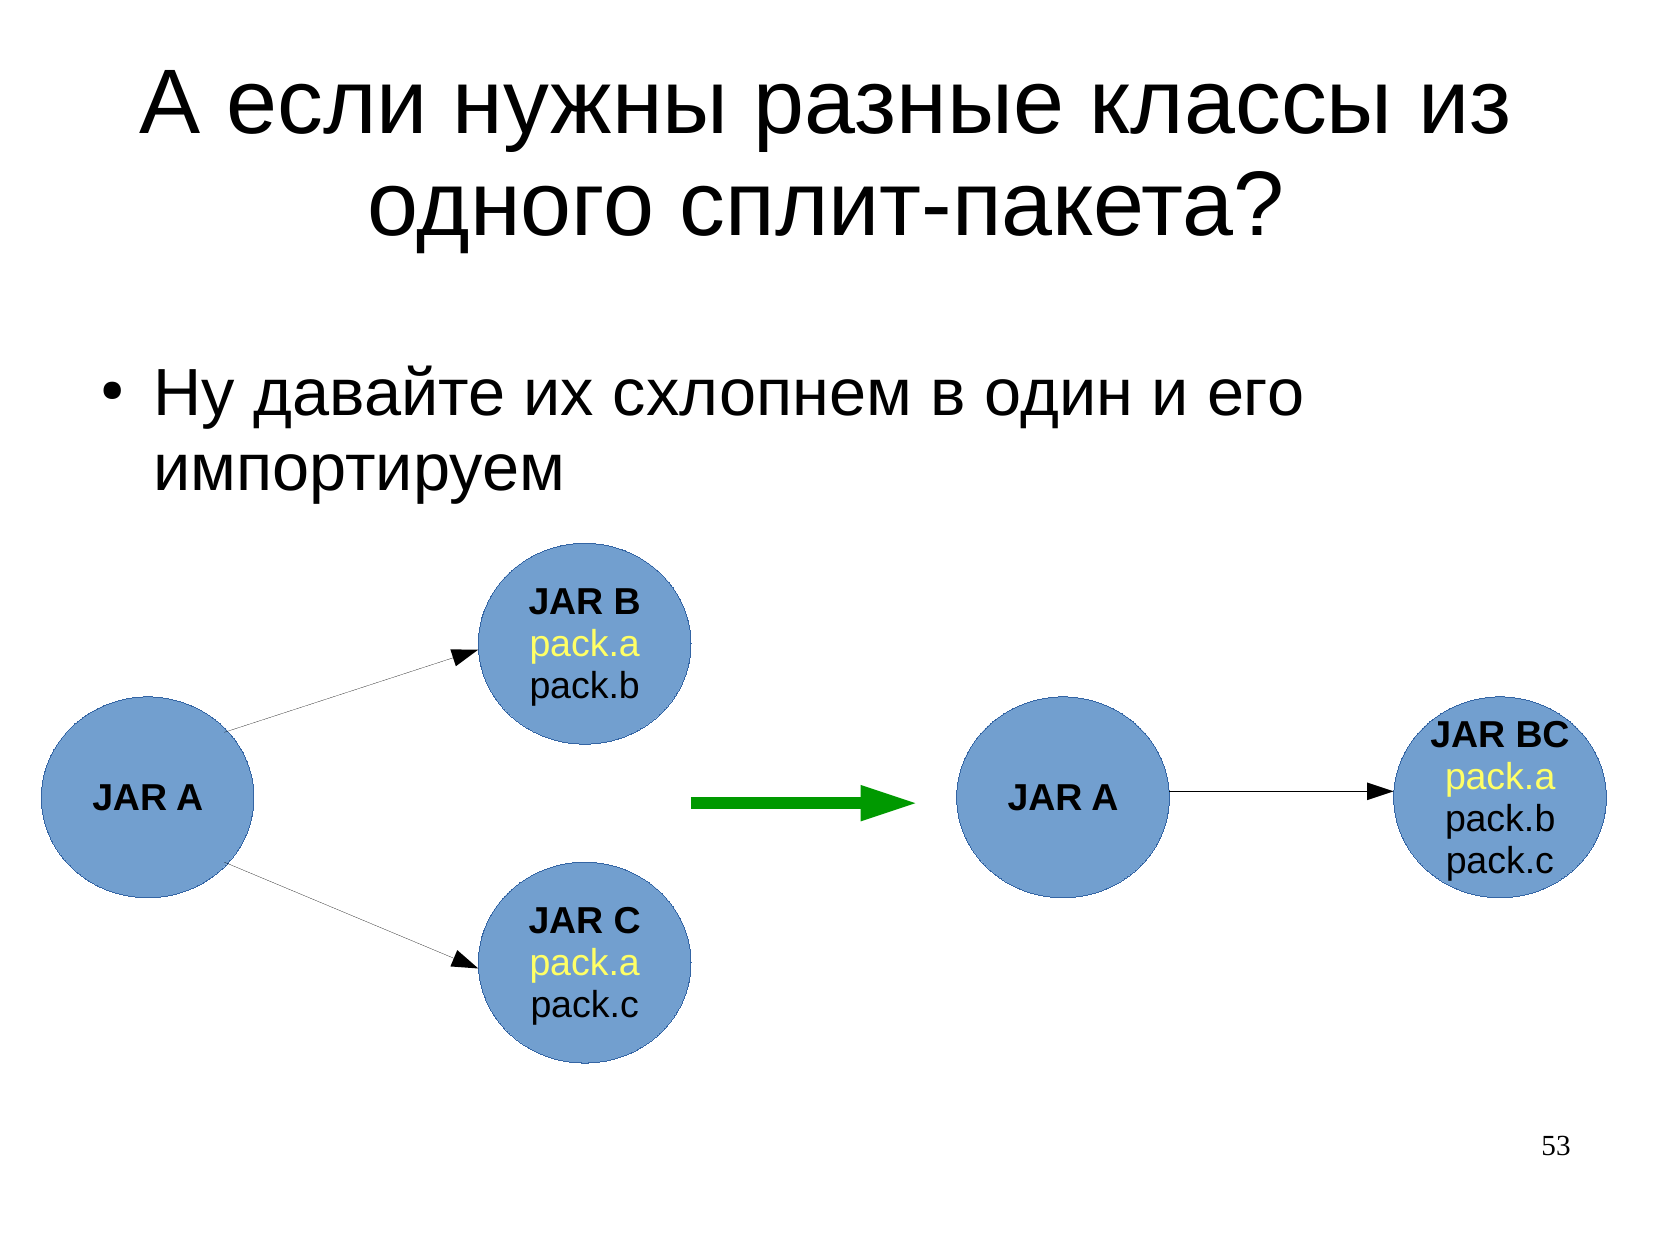

# А если нужны разные классы из одного сплит-пакета?
Ну давайте их схлопнем в один и его импортируем
JAR B
pack.a
pack.b
JAR A
JAR A
JAR BC
pack.a
pack.b
pack.c
JAR C
pack.a
pack.c
53